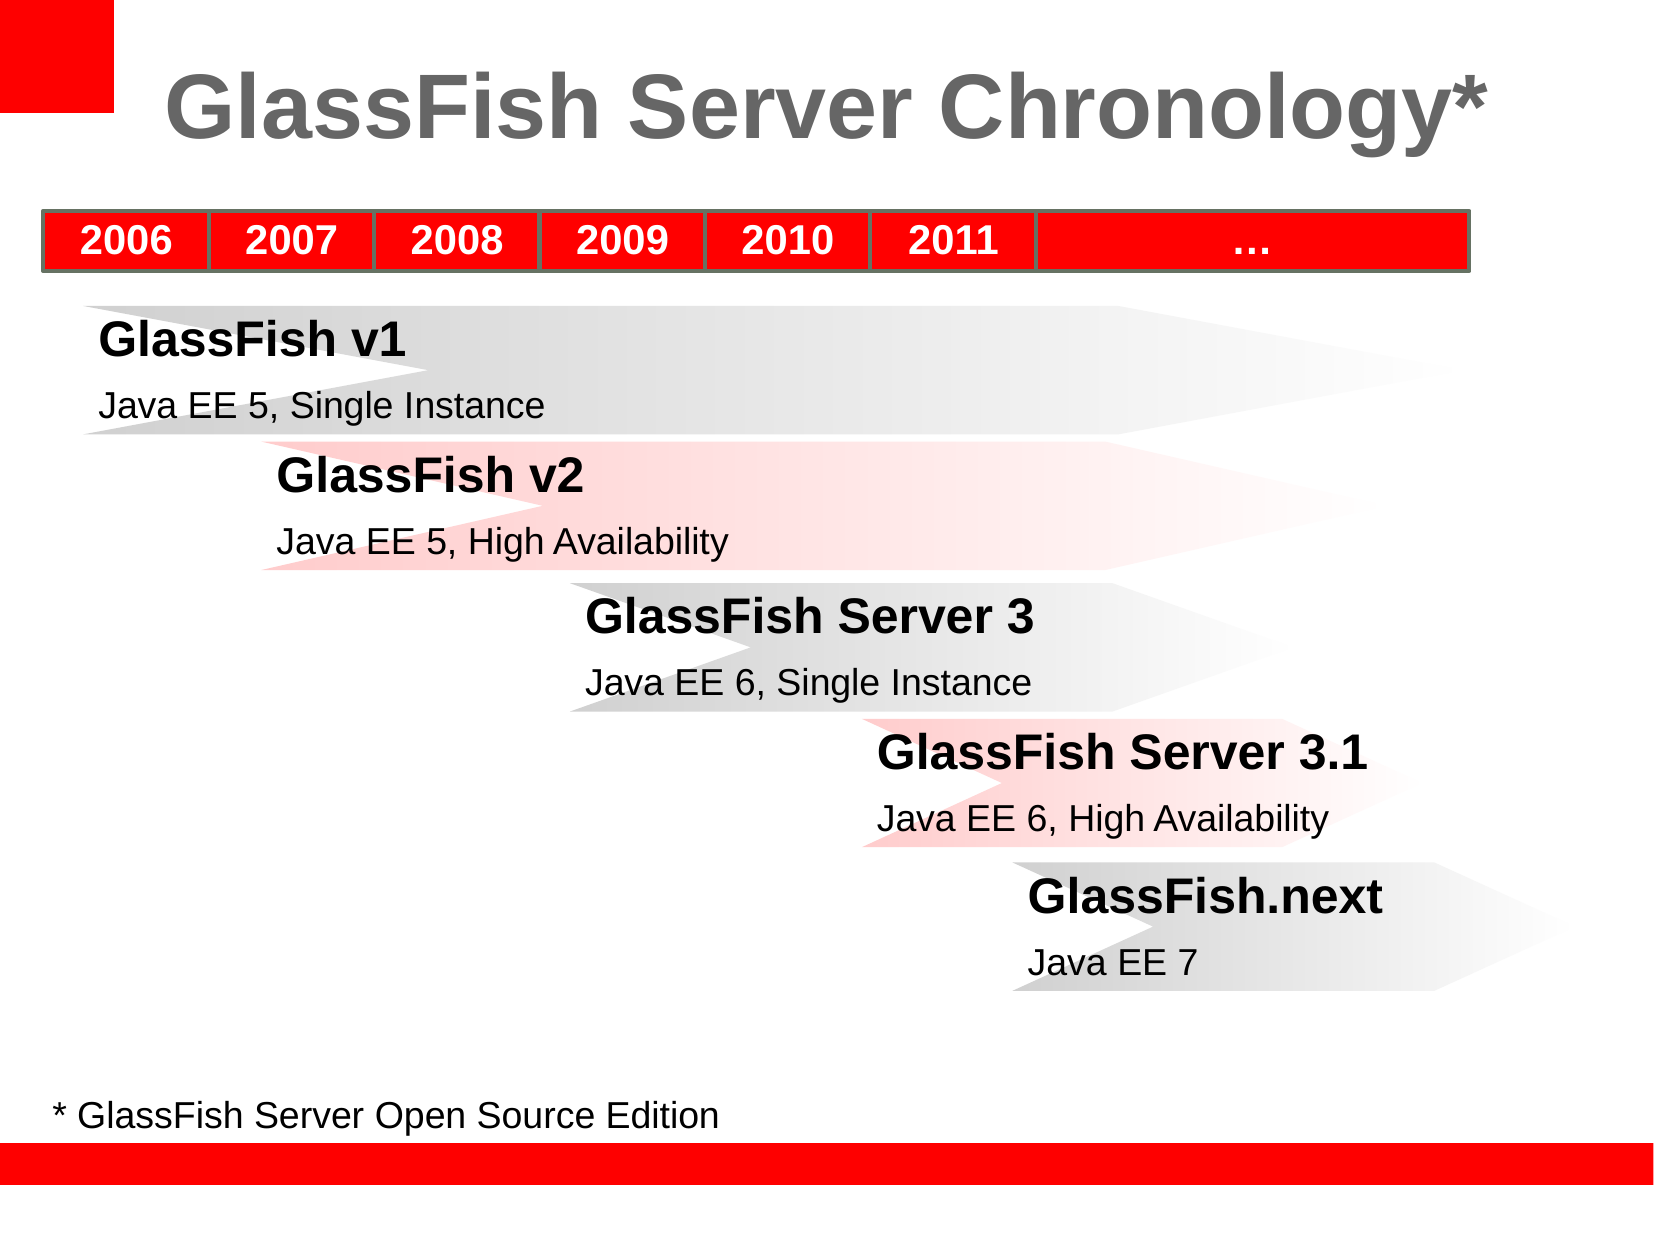

# GlassFish Server Chronology*
2006
…
2007
2008
2009
2010
2011
GlassFish v1
Java EE 5, Single Instance
GlassFish v2
Java EE 5, High Availability
GlassFish Server 3
Java EE 6, Single Instance
GlassFish Server 3.1
Java EE 6, High Availability
GlassFish.next
Java EE 7
* GlassFish Server Open Source Edition